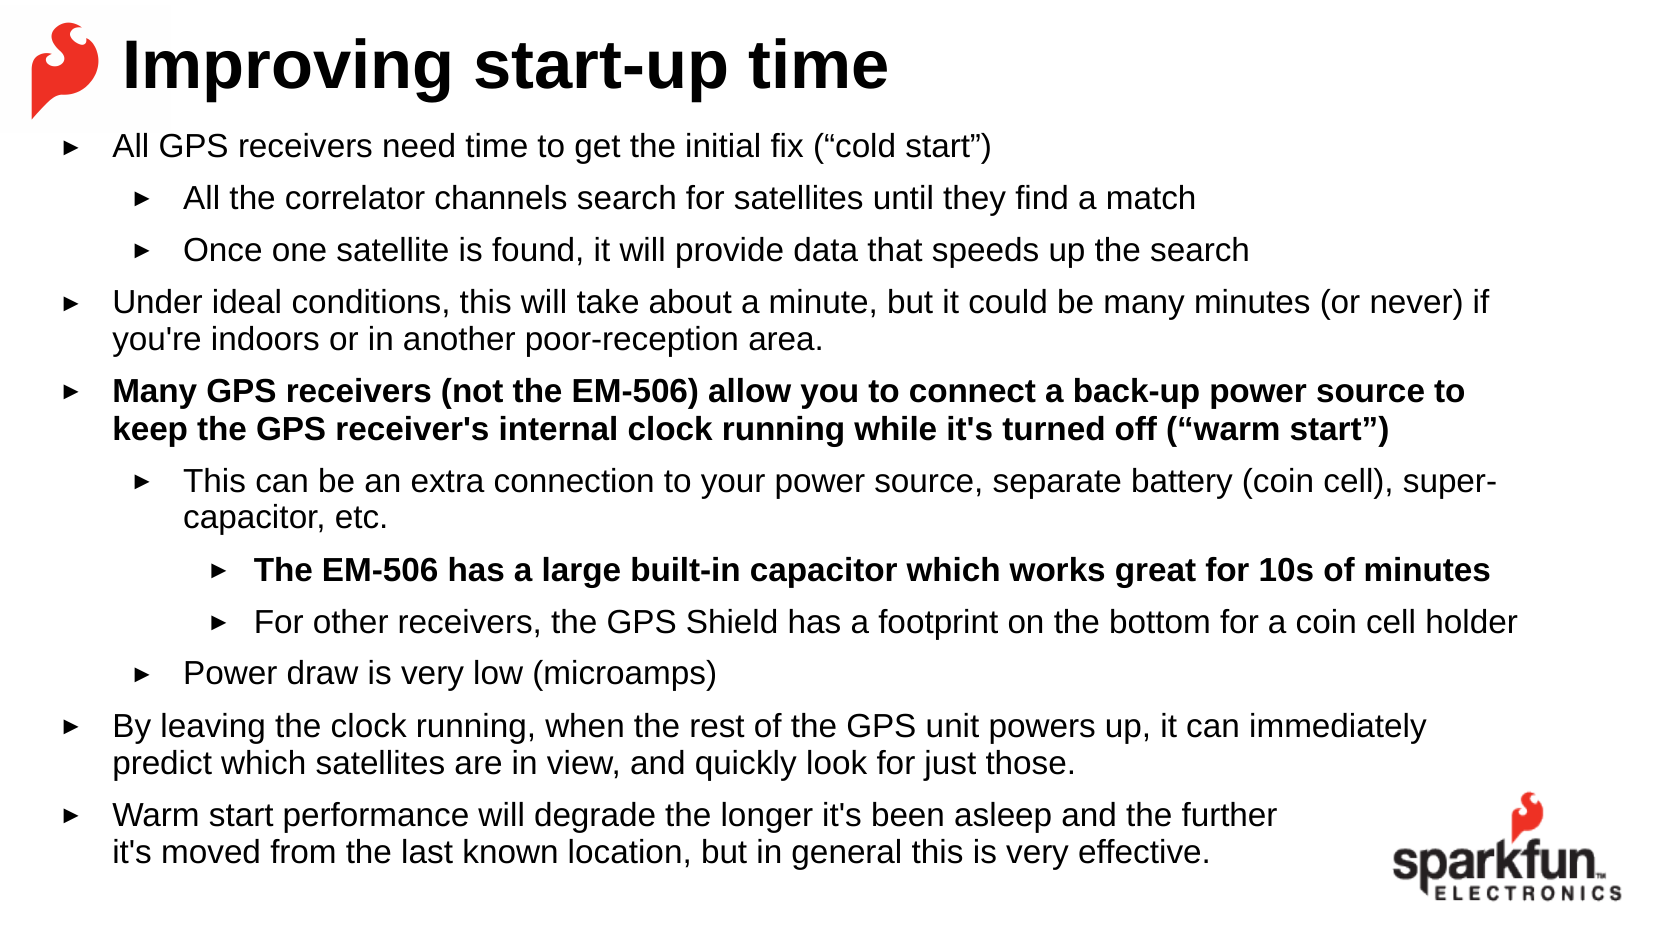

# Improving start-up time
All GPS receivers need time to get the initial fix (“cold start”)
All the correlator channels search for satellites until they find a match
Once one satellite is found, it will provide data that speeds up the search
Under ideal conditions, this will take about a minute, but it could be many minutes (or never) if you're indoors or in another poor-reception area.
Many GPS receivers (not the EM-506) allow you to connect a back-up power source to keep the GPS receiver's internal clock running while it's turned off (“warm start”)
This can be an extra connection to your power source, separate battery (coin cell), super-capacitor, etc.
The EM-506 has a large built-in capacitor which works great for 10s of minutes
For other receivers, the GPS Shield has a footprint on the bottom for a coin cell holder
Power draw is very low (microamps)
By leaving the clock running, when the rest of the GPS unit powers up, it can immediately predict which satellites are in view, and quickly look for just those.
Warm start performance will degrade the longer it's been asleep and the further
it's moved from the last known location, but in general this is very effective.